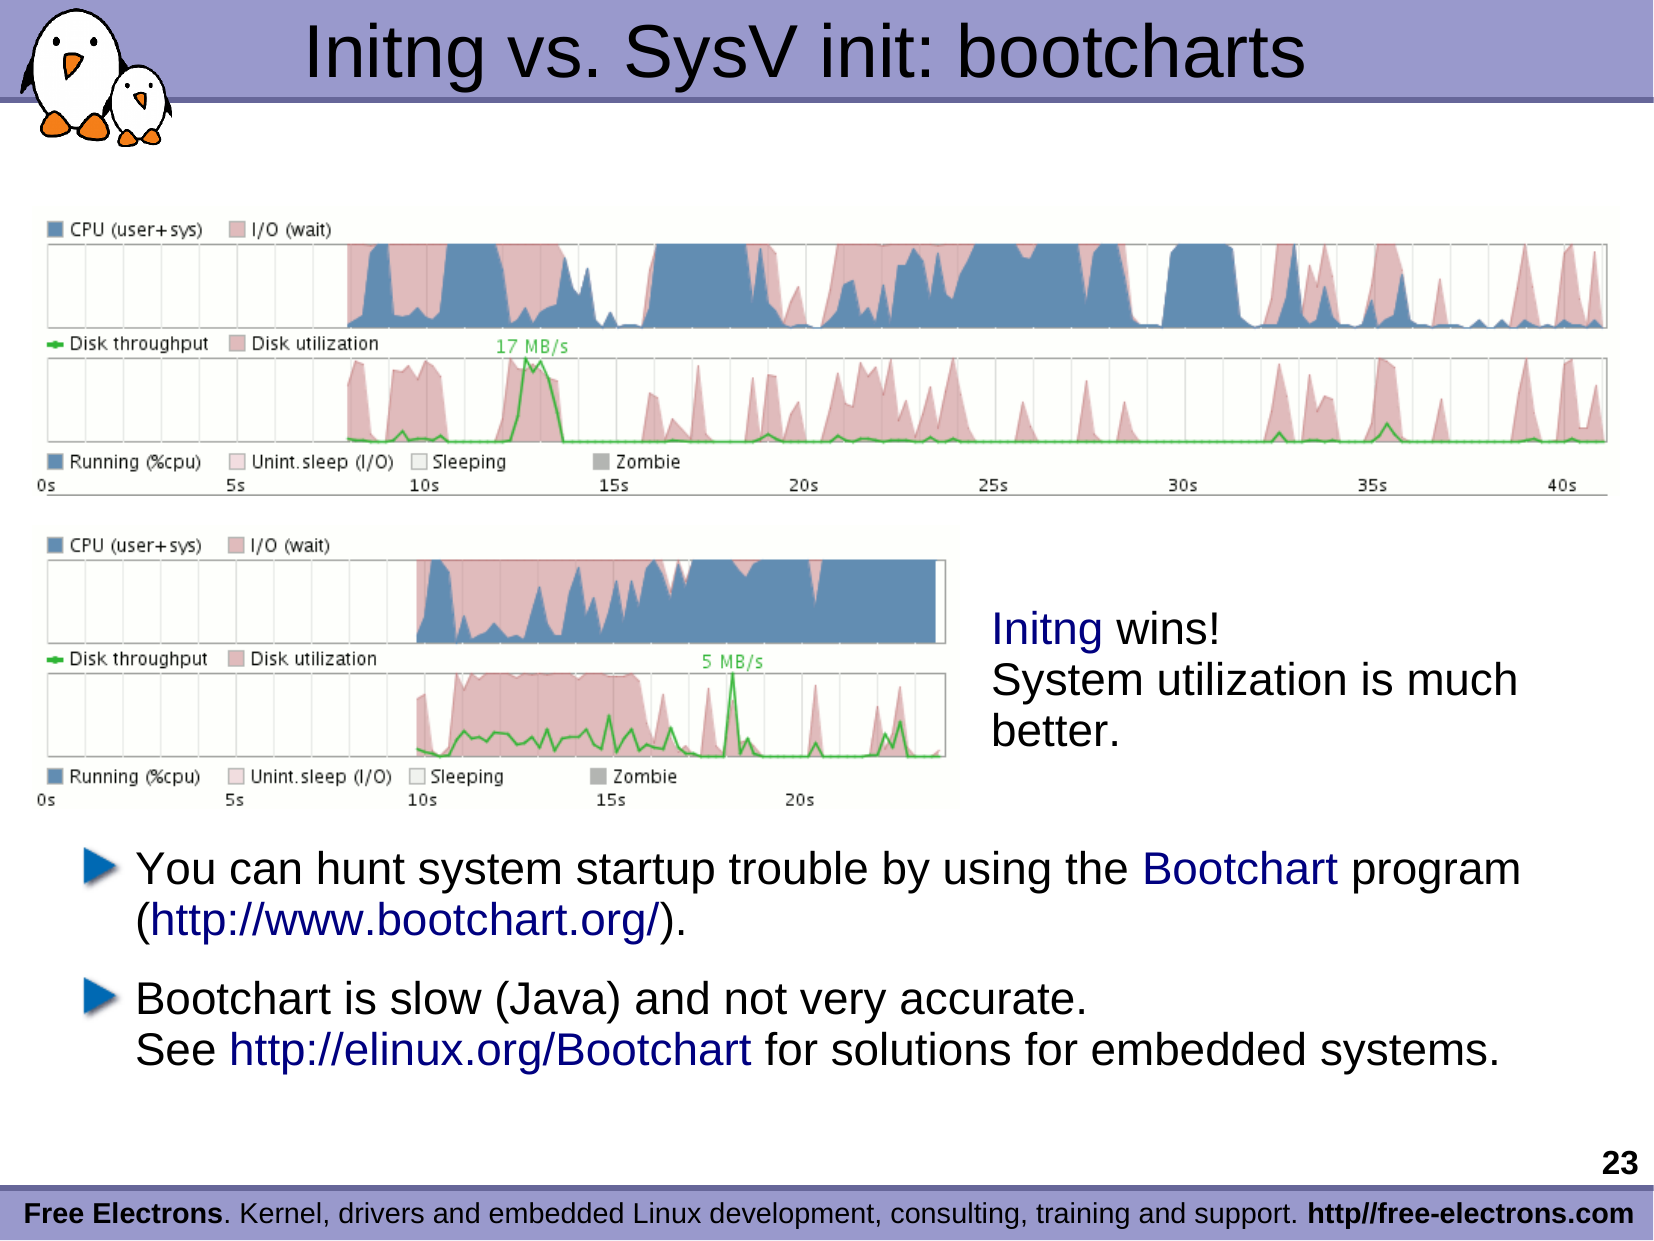

# Initng vs. SysV init: bootcharts
Initng wins!
System utilization is much better.
You can hunt system startup trouble by using the Bootchart program
(http://www.bootchart.org/).
Bootchart is slow (Java) and not very accurate.
See http://elinux.org/Bootchart for solutions for embedded systems.